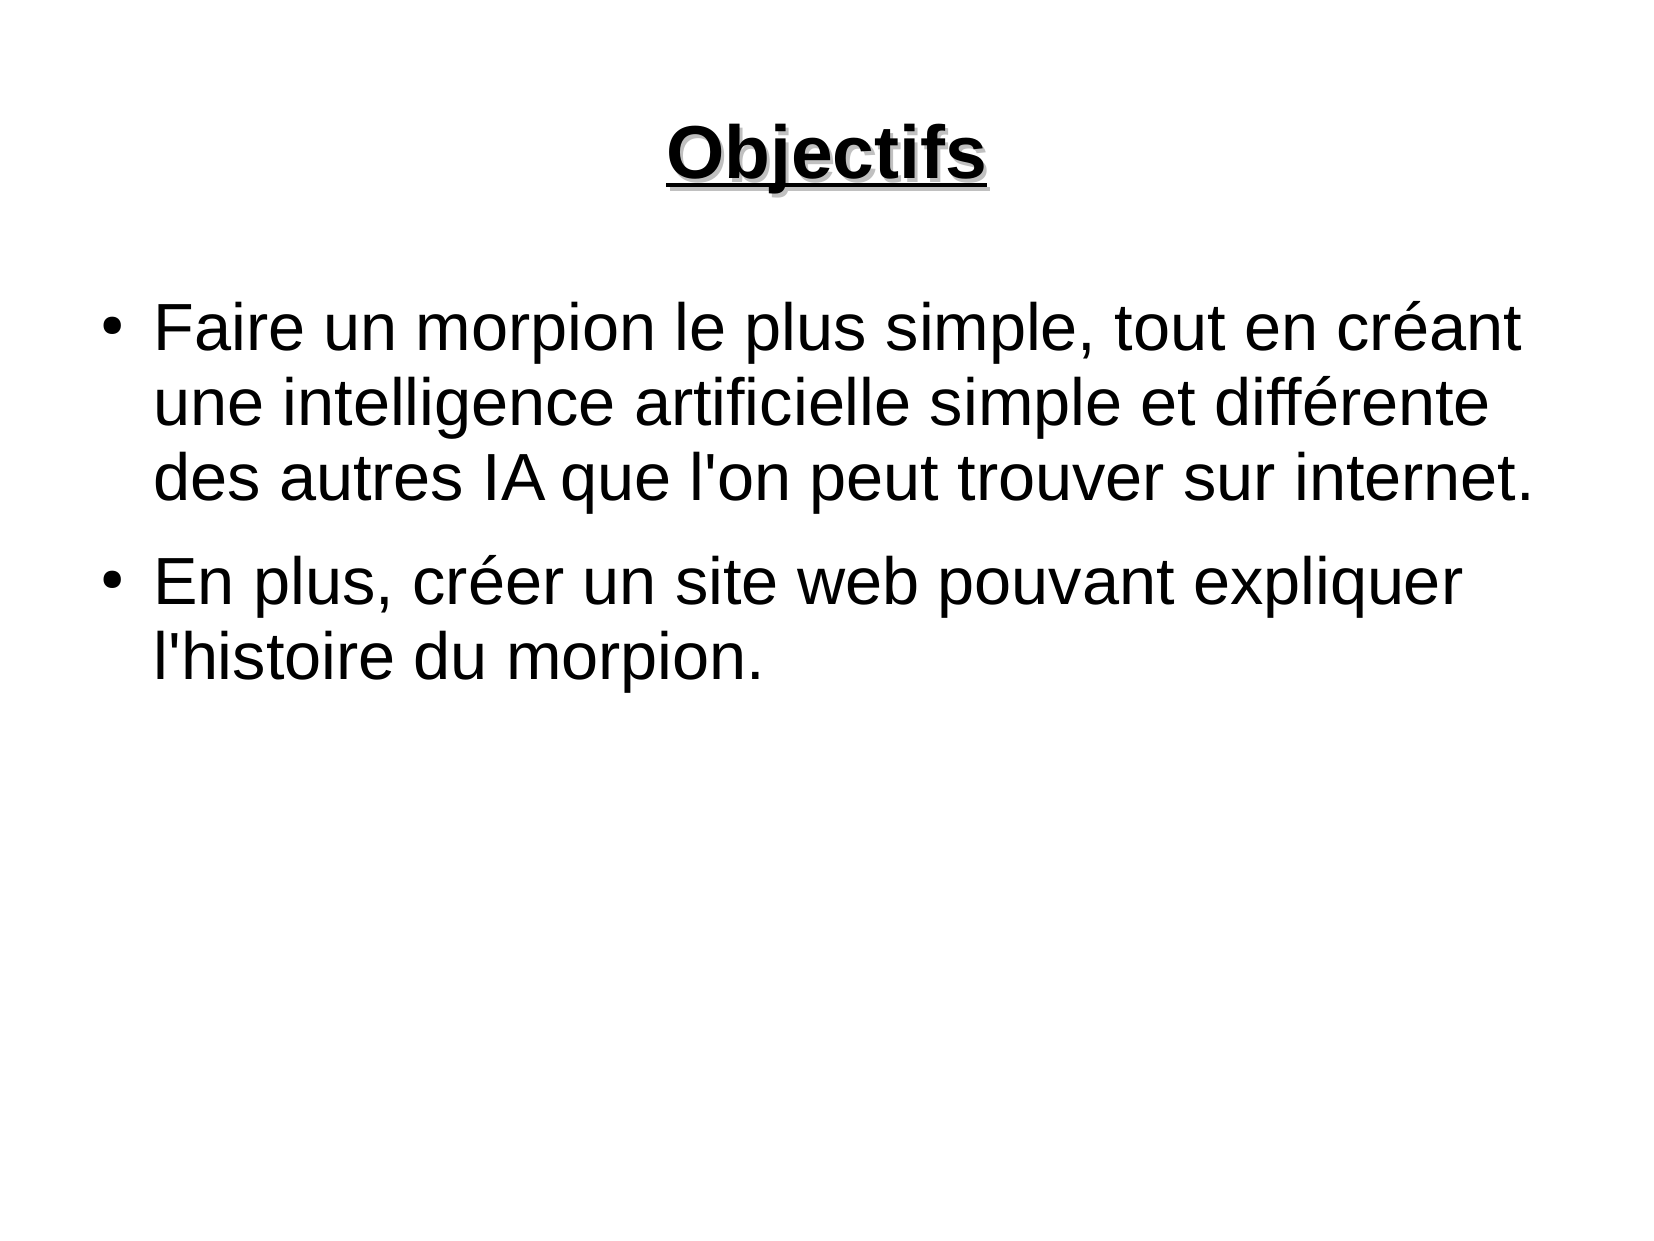

# Objectifs
Faire un morpion le plus simple, tout en créant une intelligence artificielle simple et différente des autres IA que l'on peut trouver sur internet.
En plus, créer un site web pouvant expliquer l'histoire du morpion.